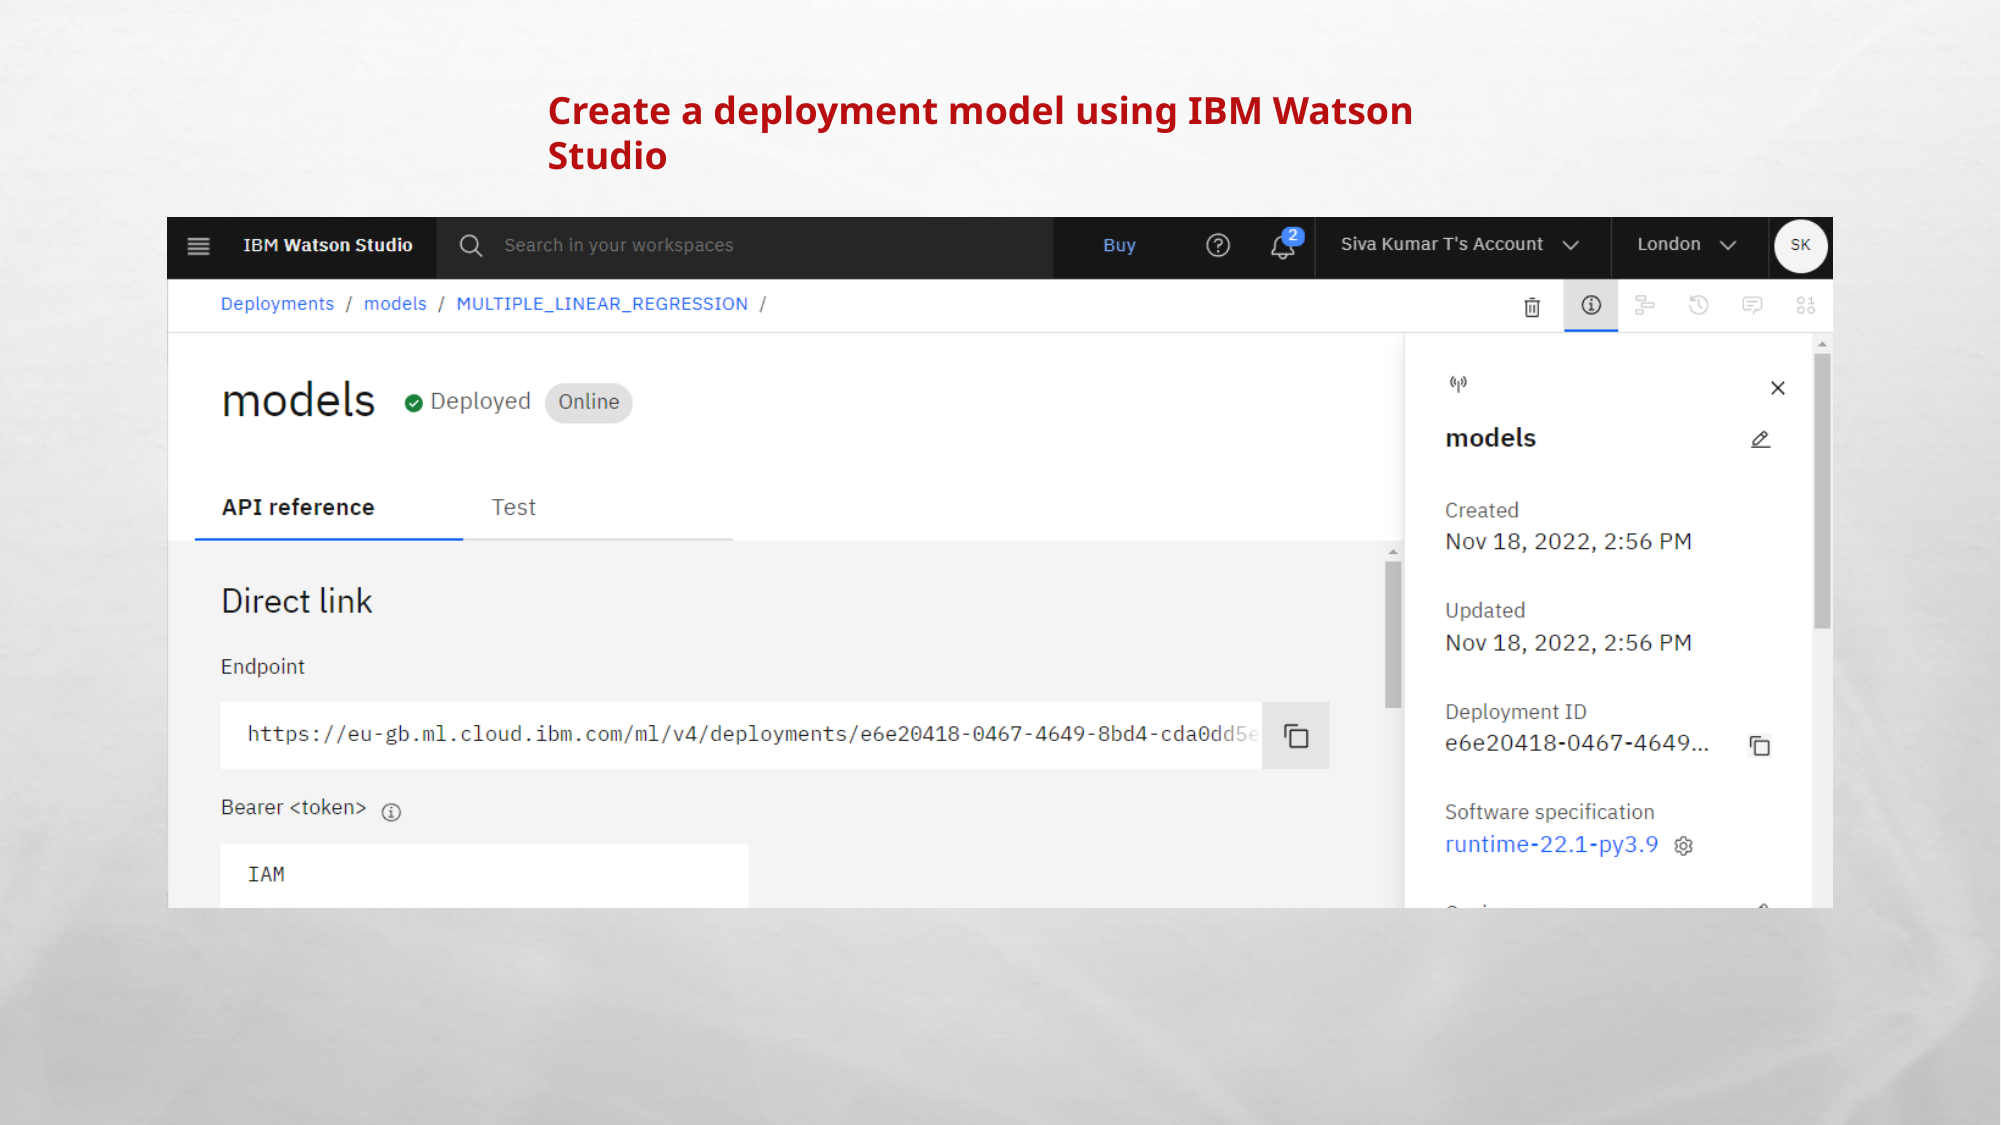

Create a deployment model using IBM Watson Studio